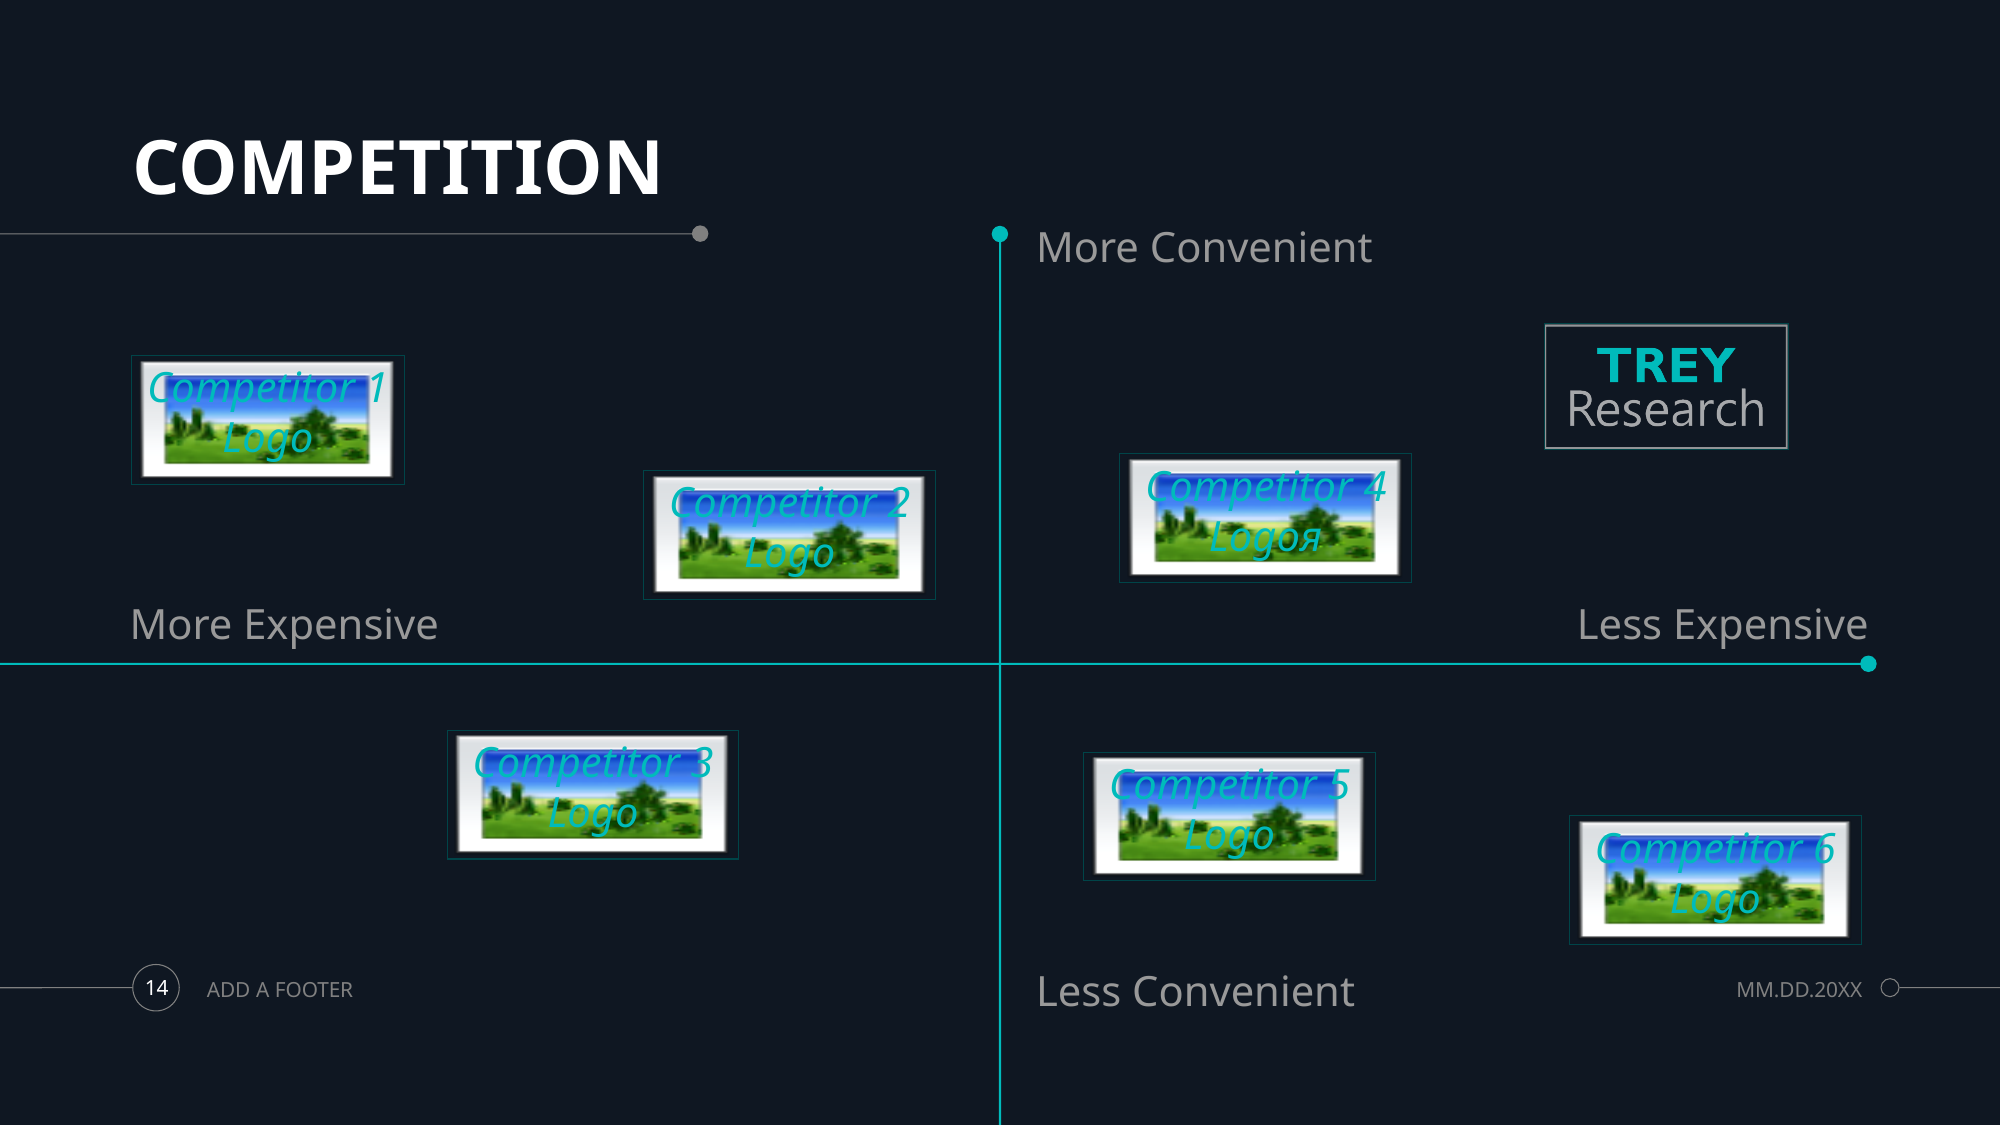

# COMPETITION
More Convenient
More Expensive
Less Expensive
ADD A FOOTER
MM.DD.20XX
Less Convenient